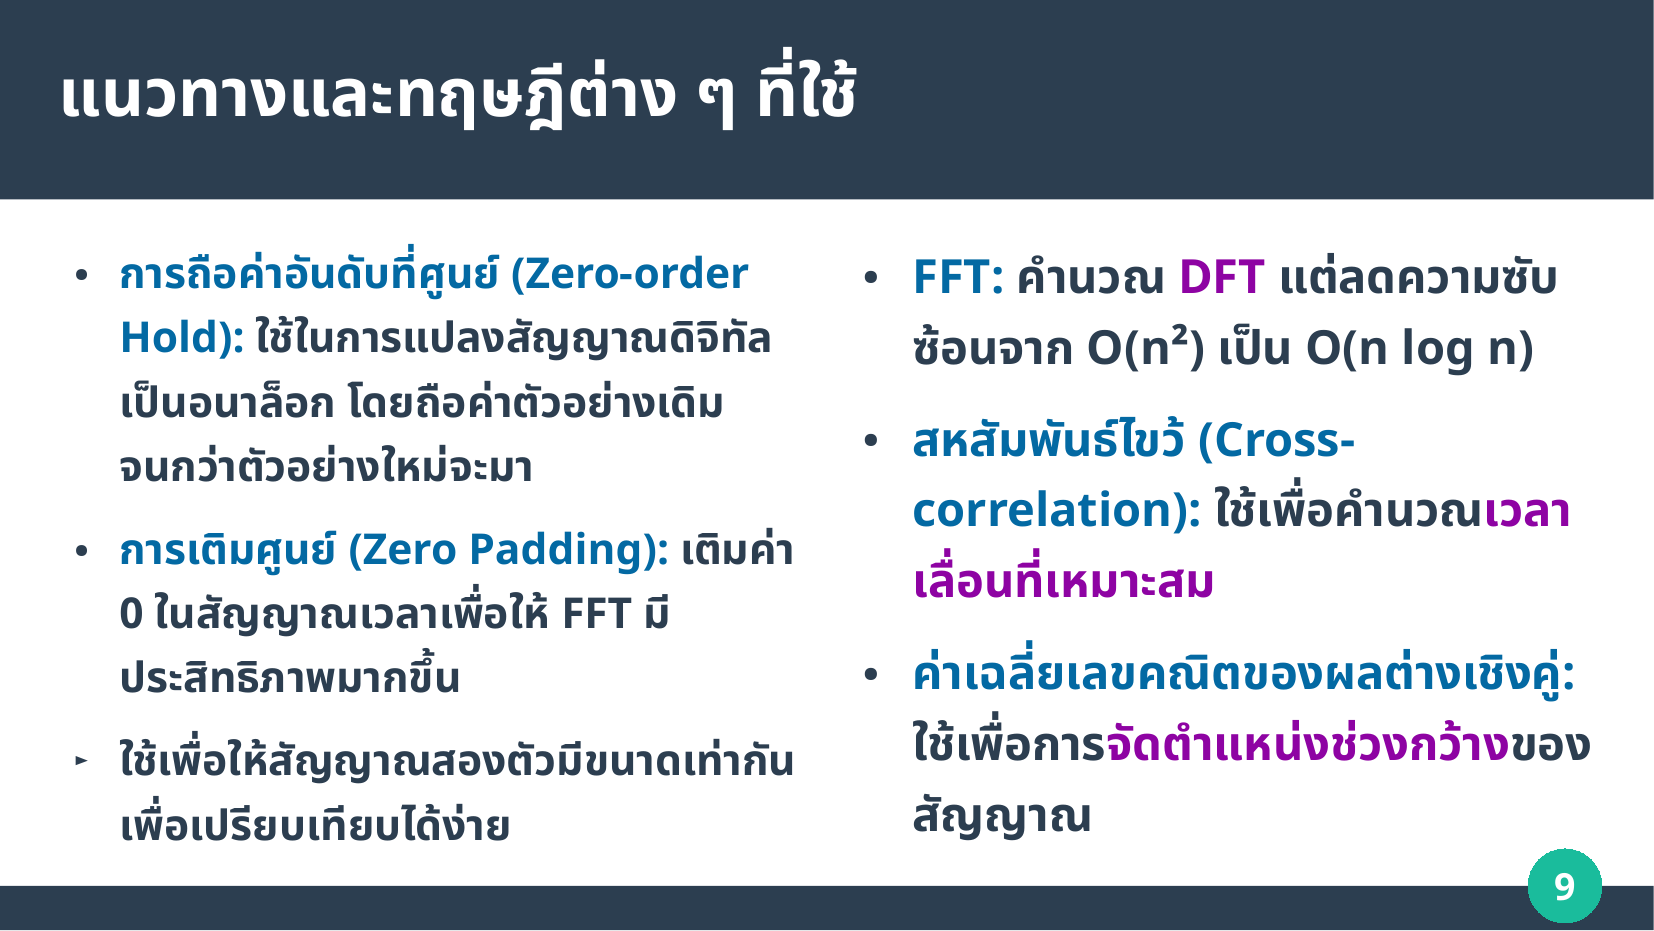

# แนวทางและทฤษฎีต่าง ๆ ที่ใช้
การถือค่าอันดับที่ศูนย์ (Zero-order Hold): ใช้ในการแปลงสัญญาณดิจิทัลเป็นอนาล็อก โดยถือค่าตัวอย่างเดิมจนกว่าตัวอย่างใหม่จะมา
การเติมศูนย์ (Zero Padding): เติมค่า 0 ในสัญญาณเวลาเพื่อให้ FFT มีประสิทธิภาพมากขึ้น
ใช้เพื่อให้สัญญาณสองตัวมีขนาดเท่ากันเพื่อเปรียบเทียบได้ง่าย
FFT: คำนวณ DFT แต่ลดความซับซ้อนจาก O(n²) เป็น O(n log n)
สหสัมพันธ์ไขว้ (Cross-correlation): ใช้เพื่อคำนวณเวลาเลื่อนที่เหมาะสม
ค่าเฉลี่ยเลขคณิตของผลต่างเชิงคู่: ใช้เพื่อการจัดตำแหน่งช่วงกว้างของสัญญาณ
9